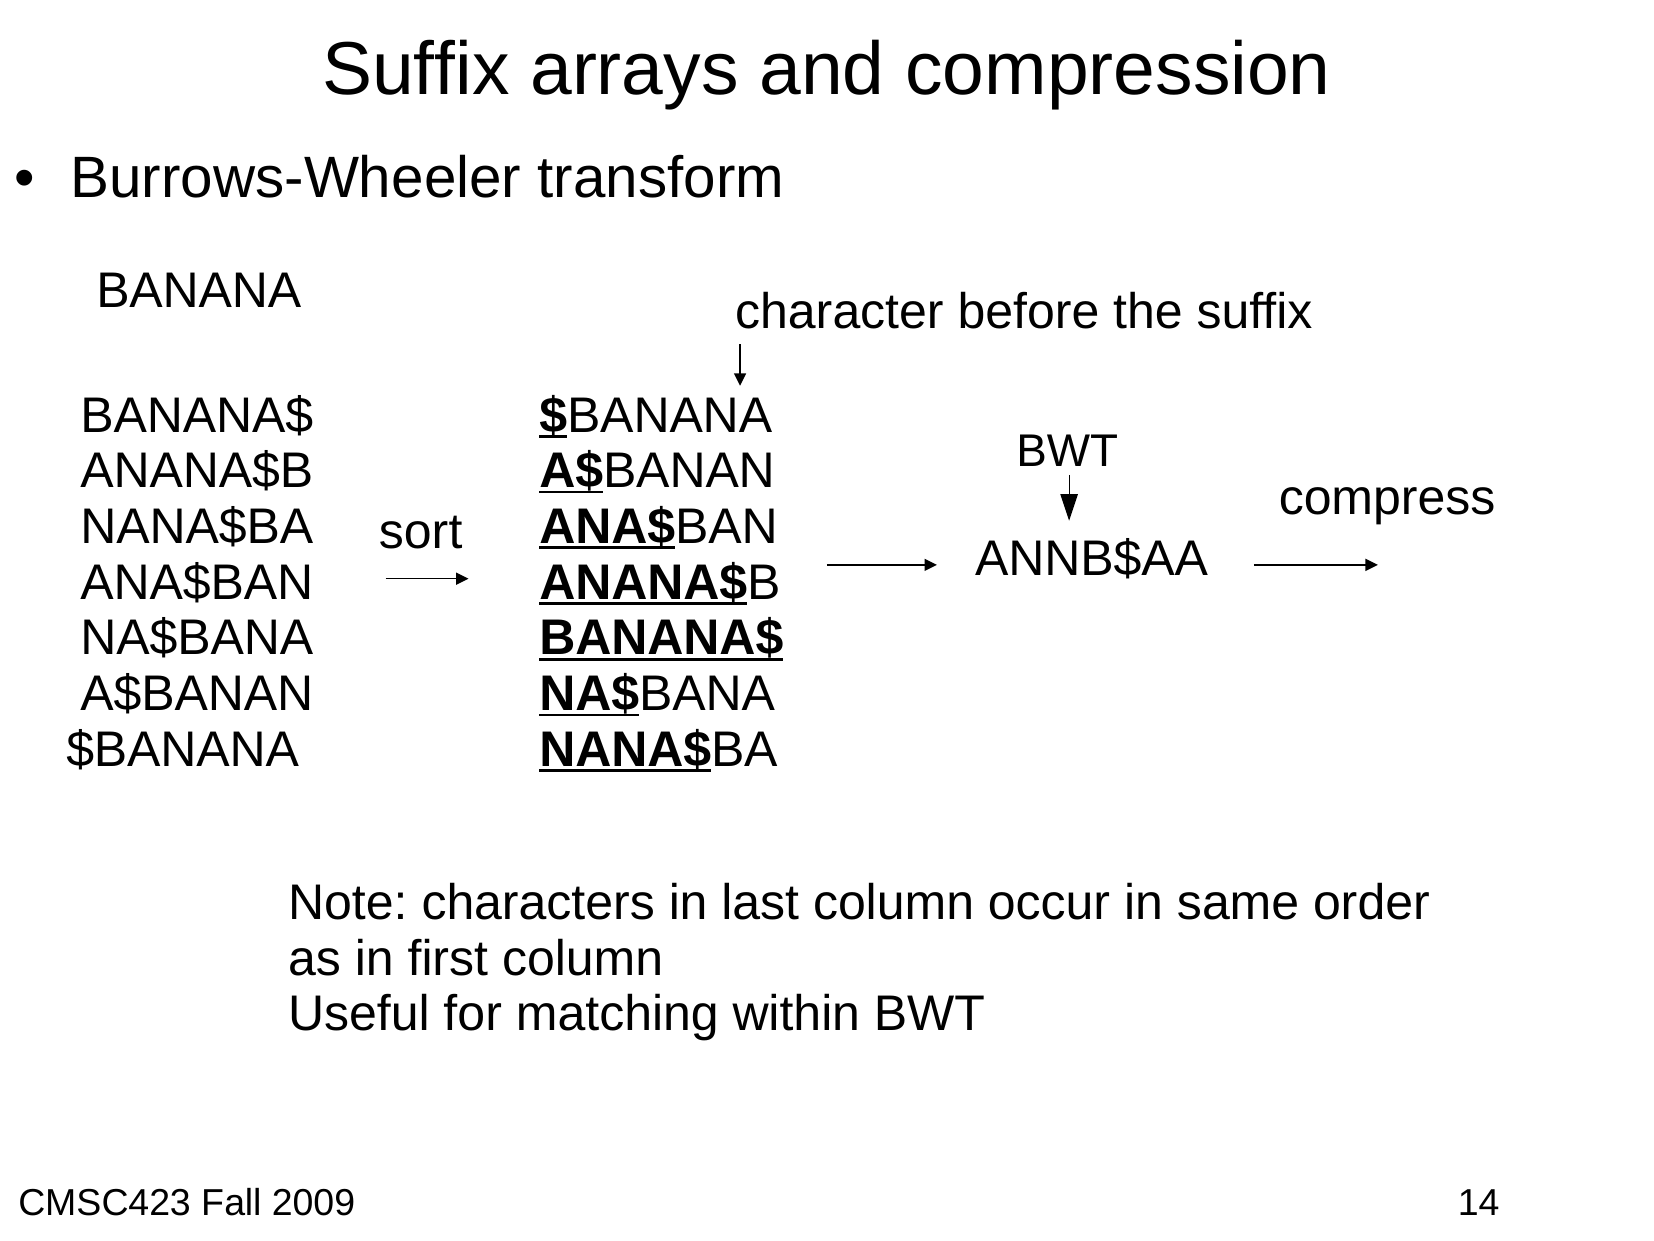

# Suffix arrays and compression
Burrows-Wheeler transform
BANANA
character before the suffix
 BANANA$
 ANANA$B
 NANA$BA
 ANA$BAN
 NA$BANA
 A$BANAN
$BANANA
$BANANA
A$BANAN
ANA$BAN
ANANA$B
BANANA$
NA$BANA
NANA$BA
BWT
compress
sort
ANNB$AA
Note: characters in last column occur in same order
as in first column
Useful for matching within BWT
CMSC423 Fall 2009
14